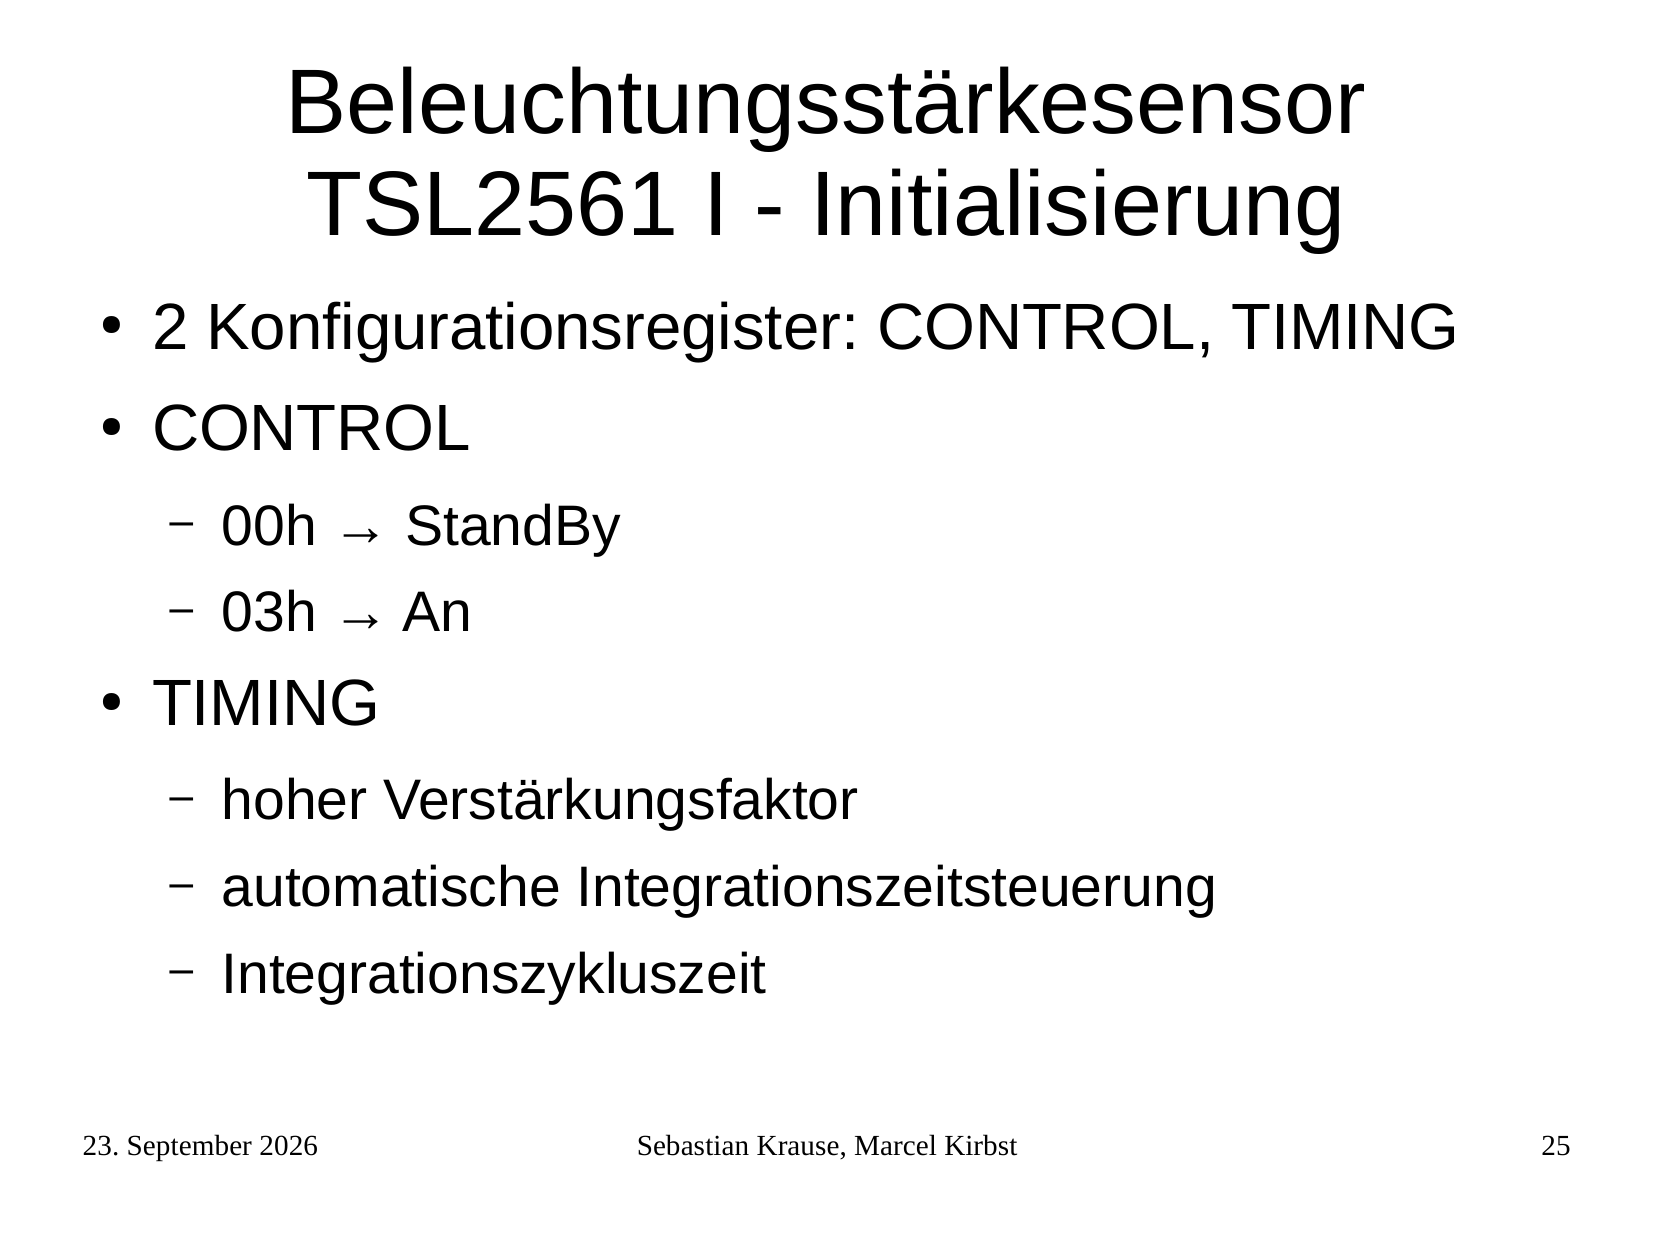

# Beleuchtungsstärkesensor TSL2561 I - Initialisierung
2 Konfigurationsregister: CONTROL, TIMING
CONTROL
00h → StandBy
03h → An
TIMING
hoher Verstärkungsfaktor
automatische Integrationszeitsteuerung
Integrationszykluszeit
Sebastian Krause, Marcel Kirbst
25